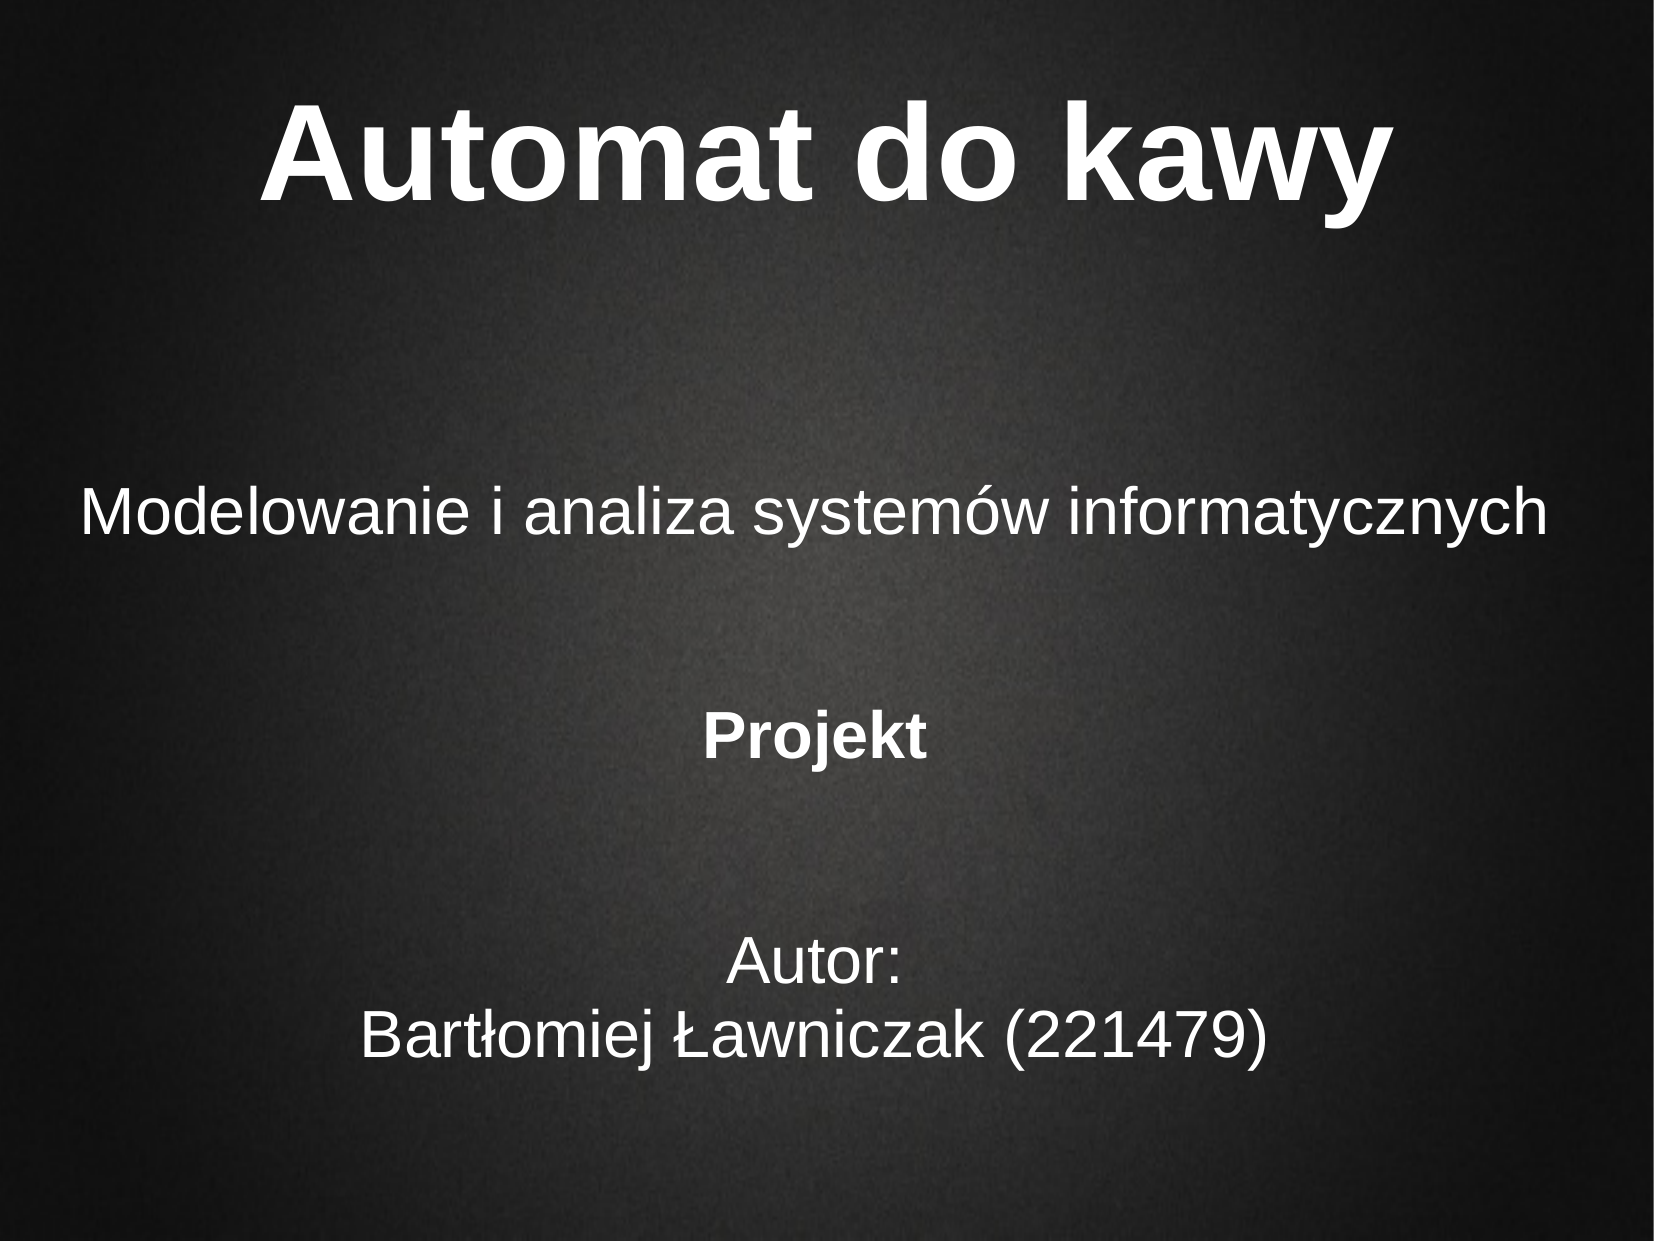

# Automat do kawy
Modelowanie i analiza systemów informatycznych
Projekt
Autor:
Bartłomiej Ławniczak (221479)